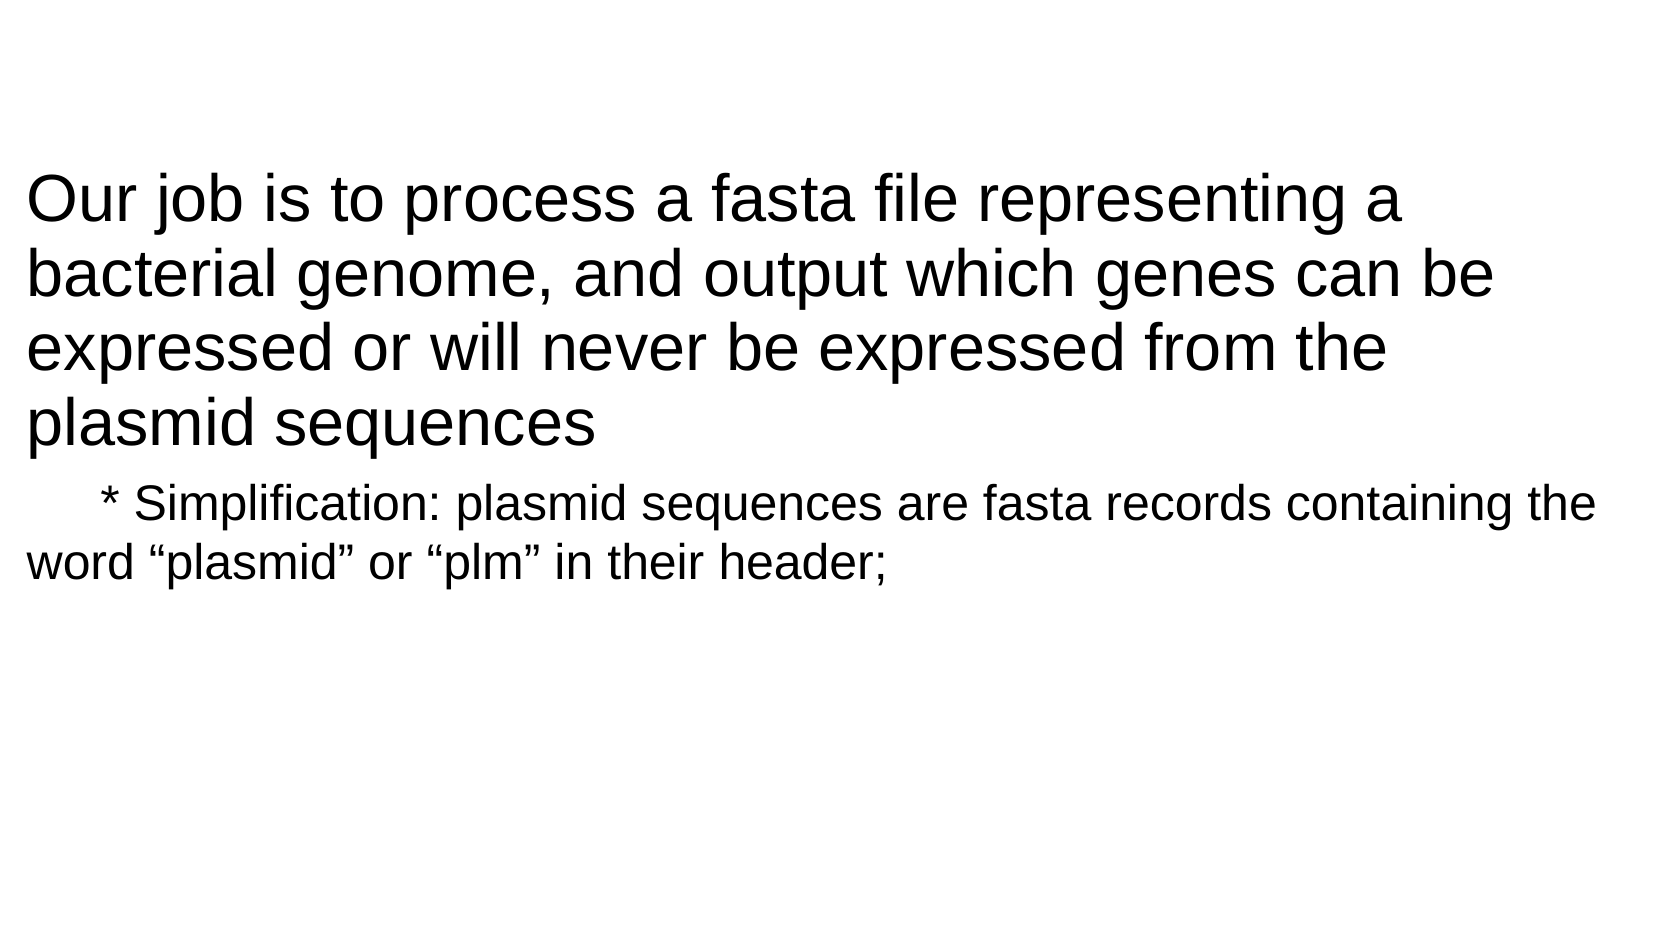

Our job is to process a fasta file representing a bacterial genome, and output which genes can be expressed or will never be expressed from the plasmid sequences
	* Simplification: plasmid sequences are fasta records containing the word “plasmid” or “plm” in their header;